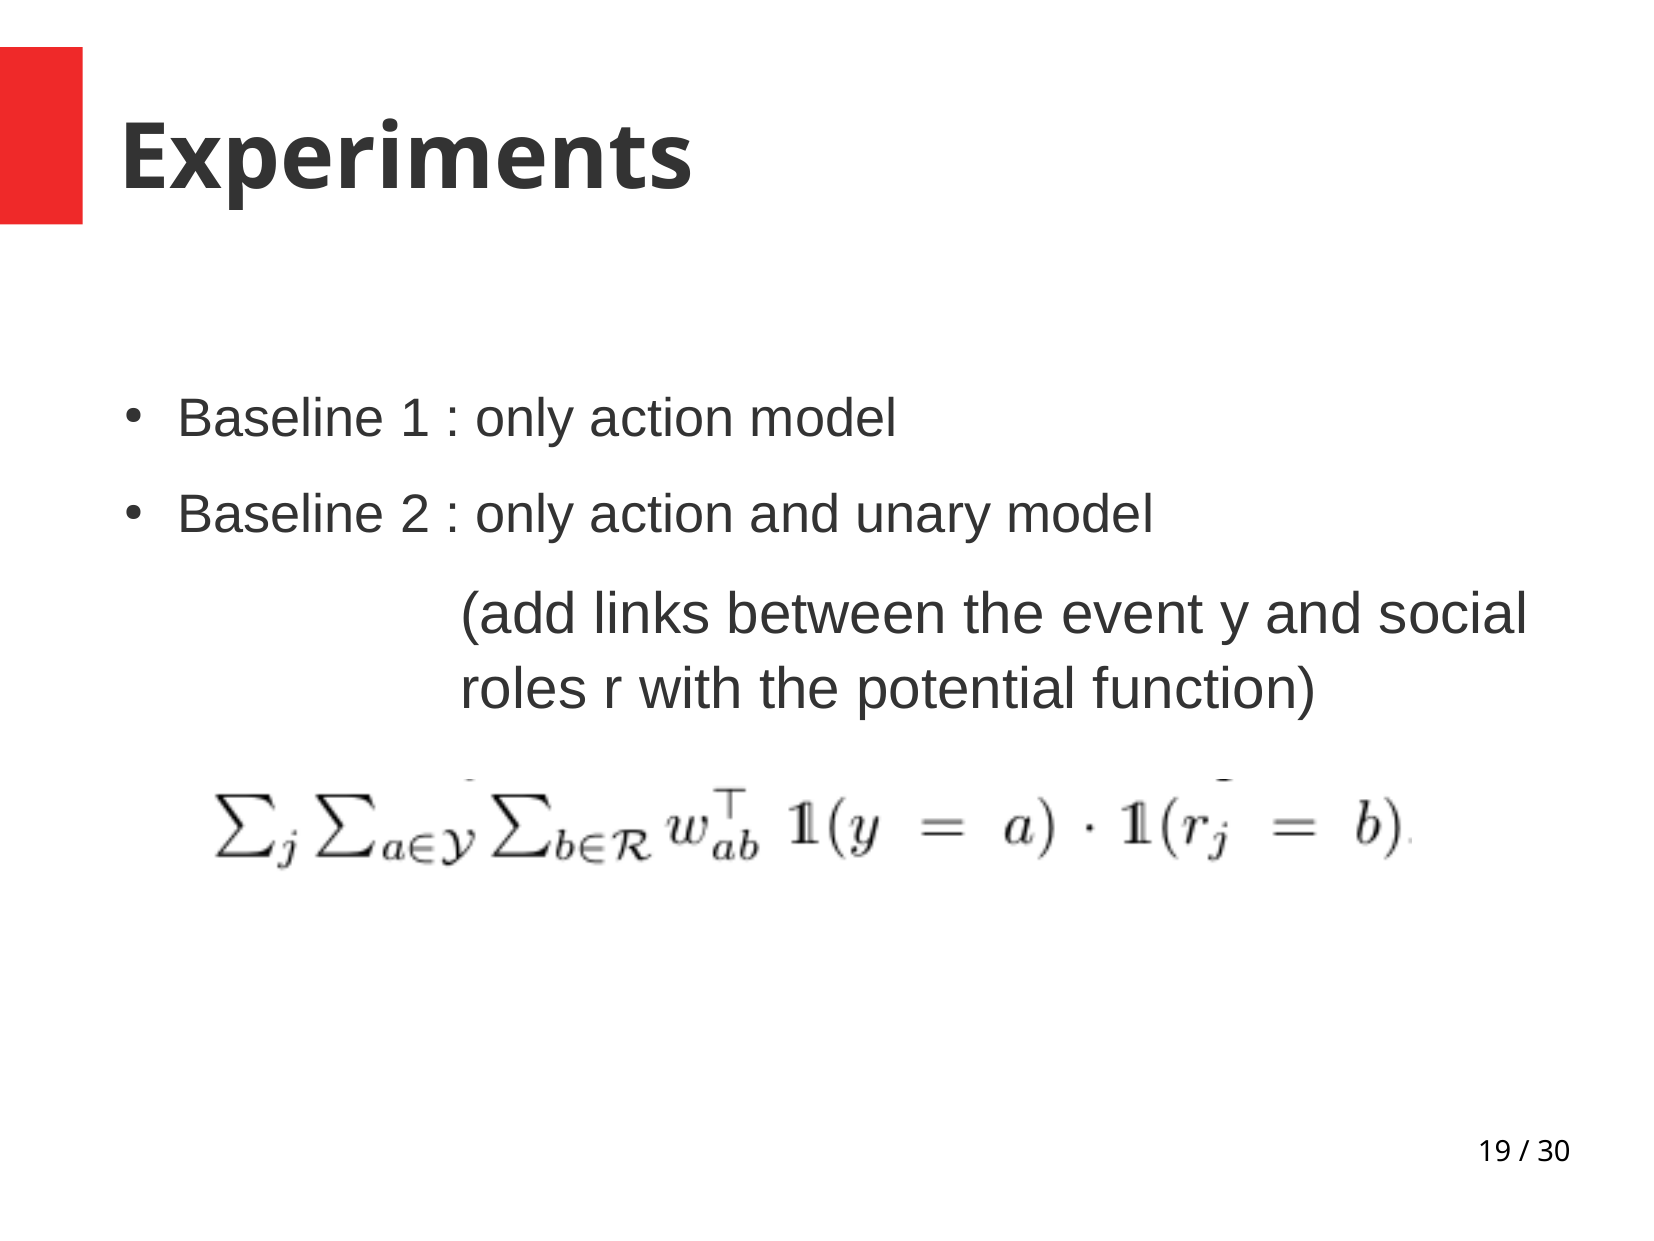

# Experiments
Baseline 1 : only action model
Baseline 2 : only action and unary model
(add links between the event y and social roles r with the potential function)
19